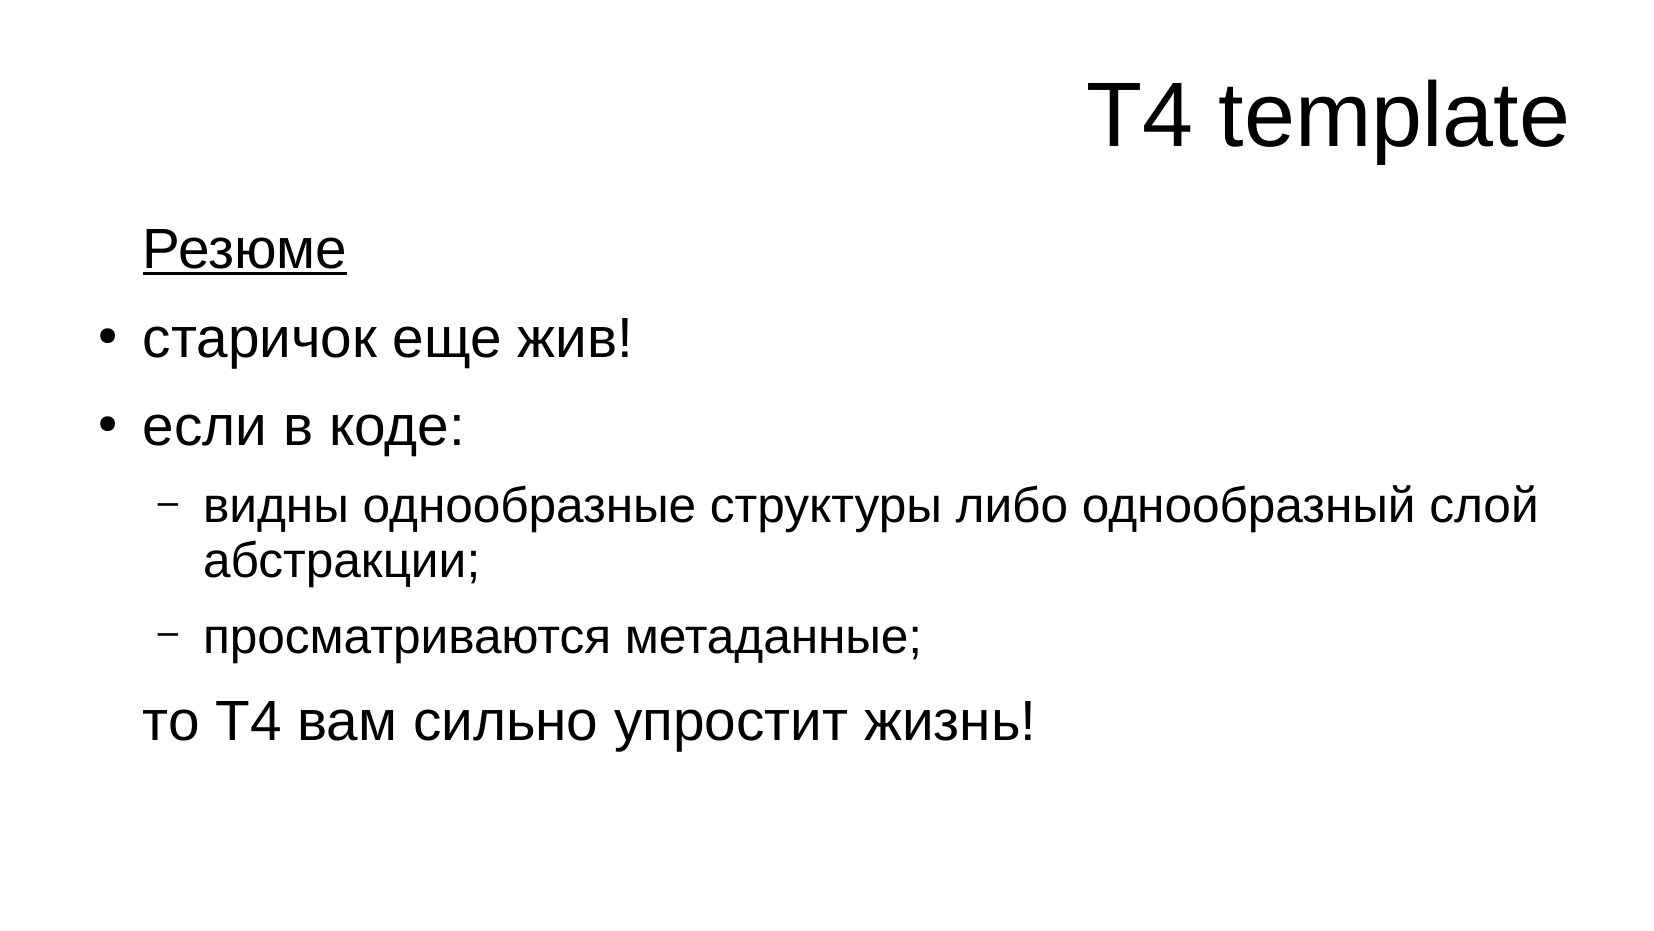

# T4 template
Резюме
старичок еще жив!
если в коде:
видны однообразные структуры либо однообразный слой абстракции;
просматриваются метаданные;
то T4 вам сильно упростит жизнь!